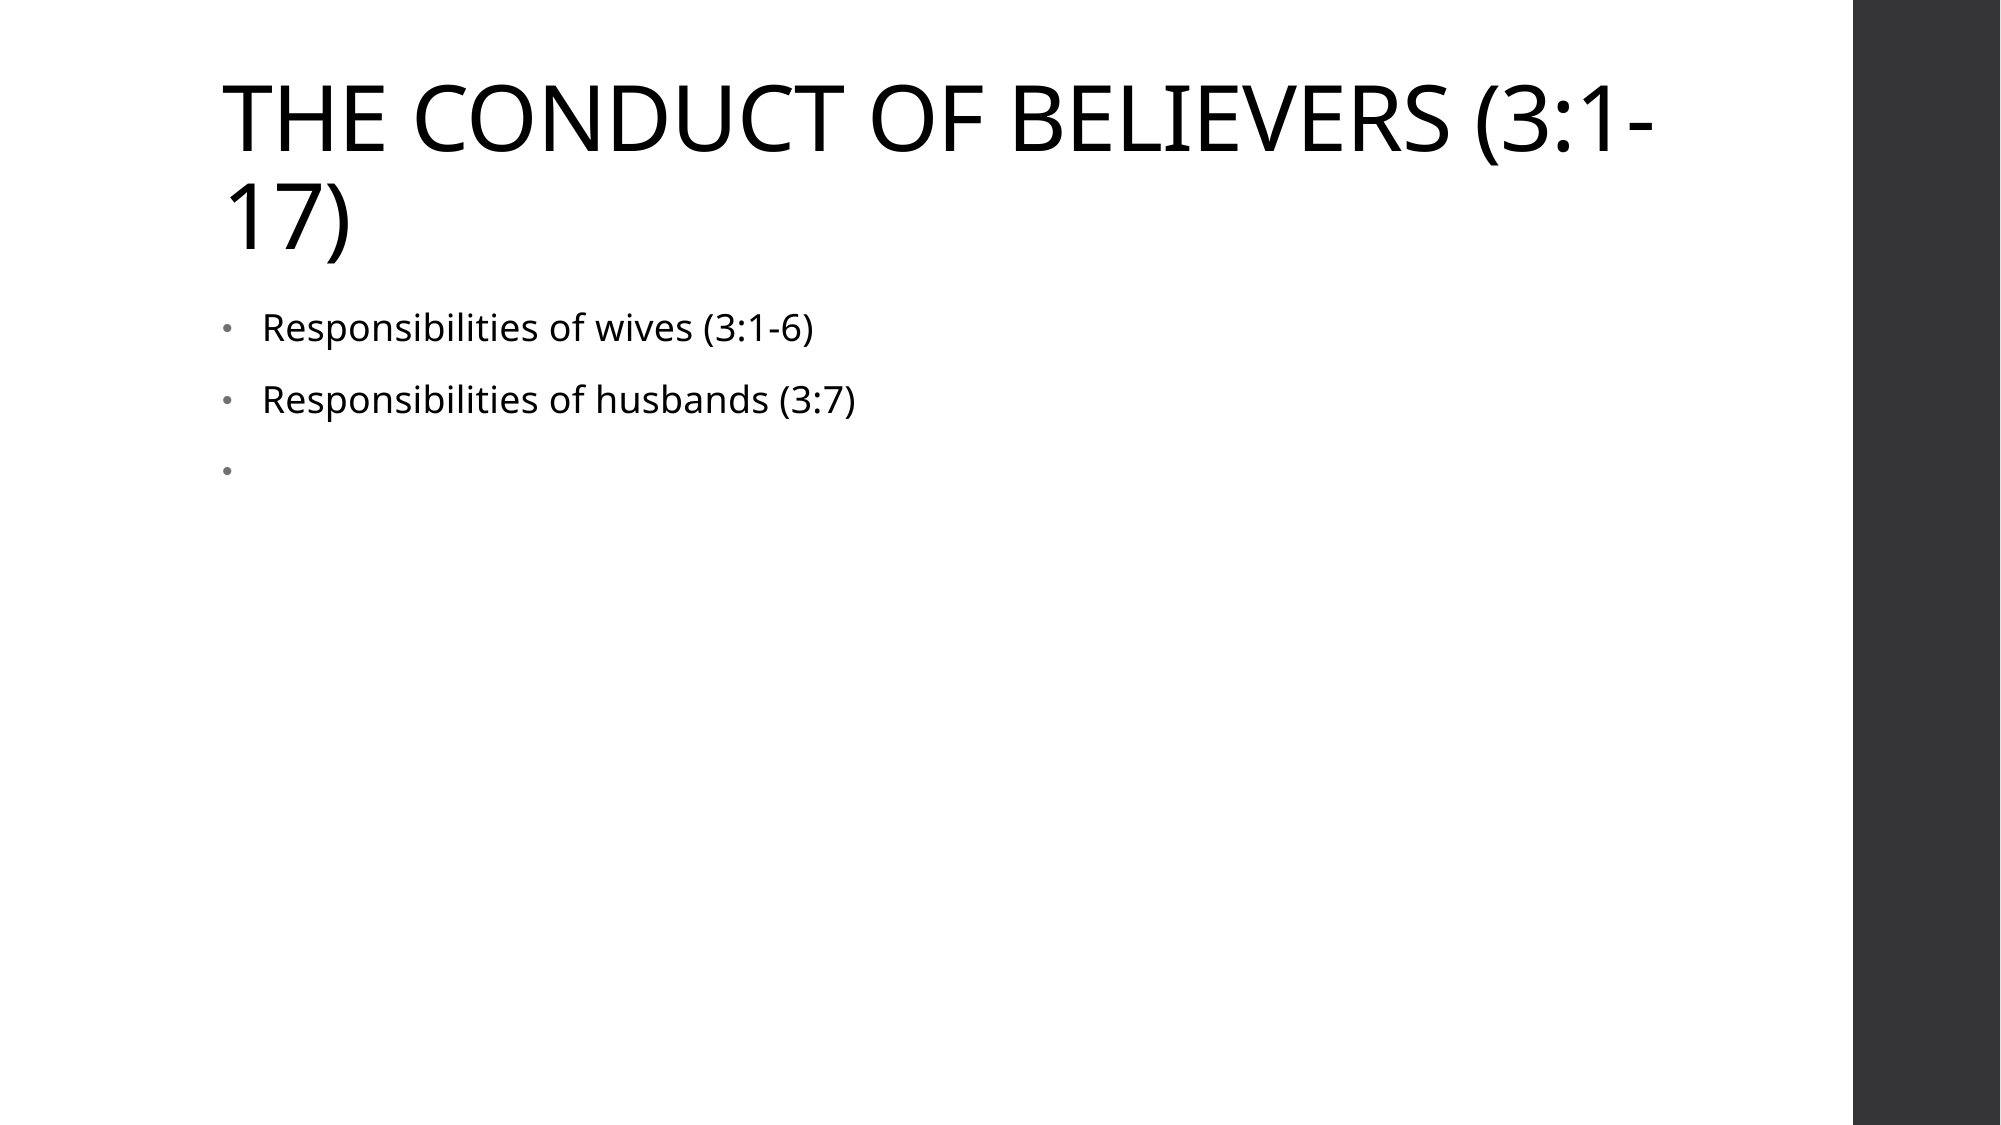

# THE CONDUCT OF BELIEVERS (3:1-17)
 Responsibilities of wives (3:1-6)
 Responsibilities of husbands (3:7)